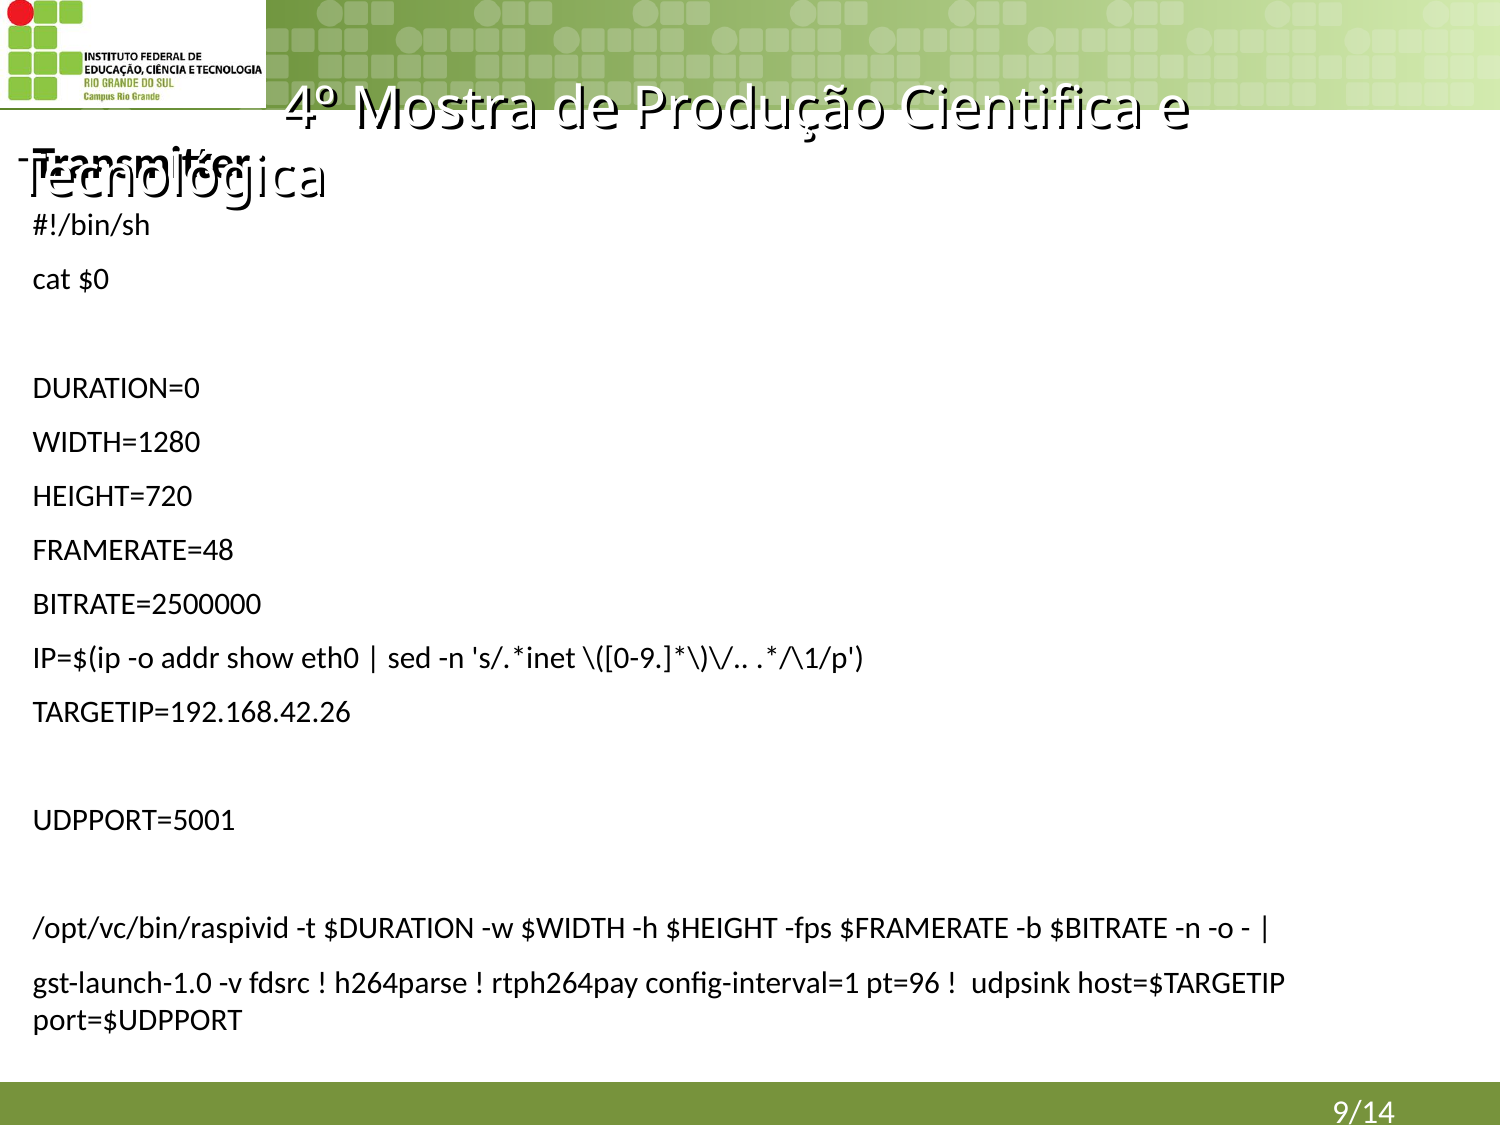

4º Mostra de Produção Cientifica e Tecnológica
# Transmitter
#!/bin/sh
cat $0
DURATION=0
WIDTH=1280
HEIGHT=720
FRAMERATE=48
BITRATE=2500000
IP=$(ip -o addr show eth0 | sed -n 's/.*inet \([0-9.]*\)\/.. .*/\1/p')
TARGETIP=192.168.42.26
UDPPORT=5001
/opt/vc/bin/raspivid -t $DURATION -w $WIDTH -h $HEIGHT -fps $FRAMERATE -b $BITRATE -n -o - |
gst-launch-1.0 -v fdsrc ! h264parse ! rtph264pay config-interval=1 pt=96 ! udpsink host=$TARGETIP port=$UDPPORT
Streaming de vídeo usando redes TCP/IP em Robótica Móvel